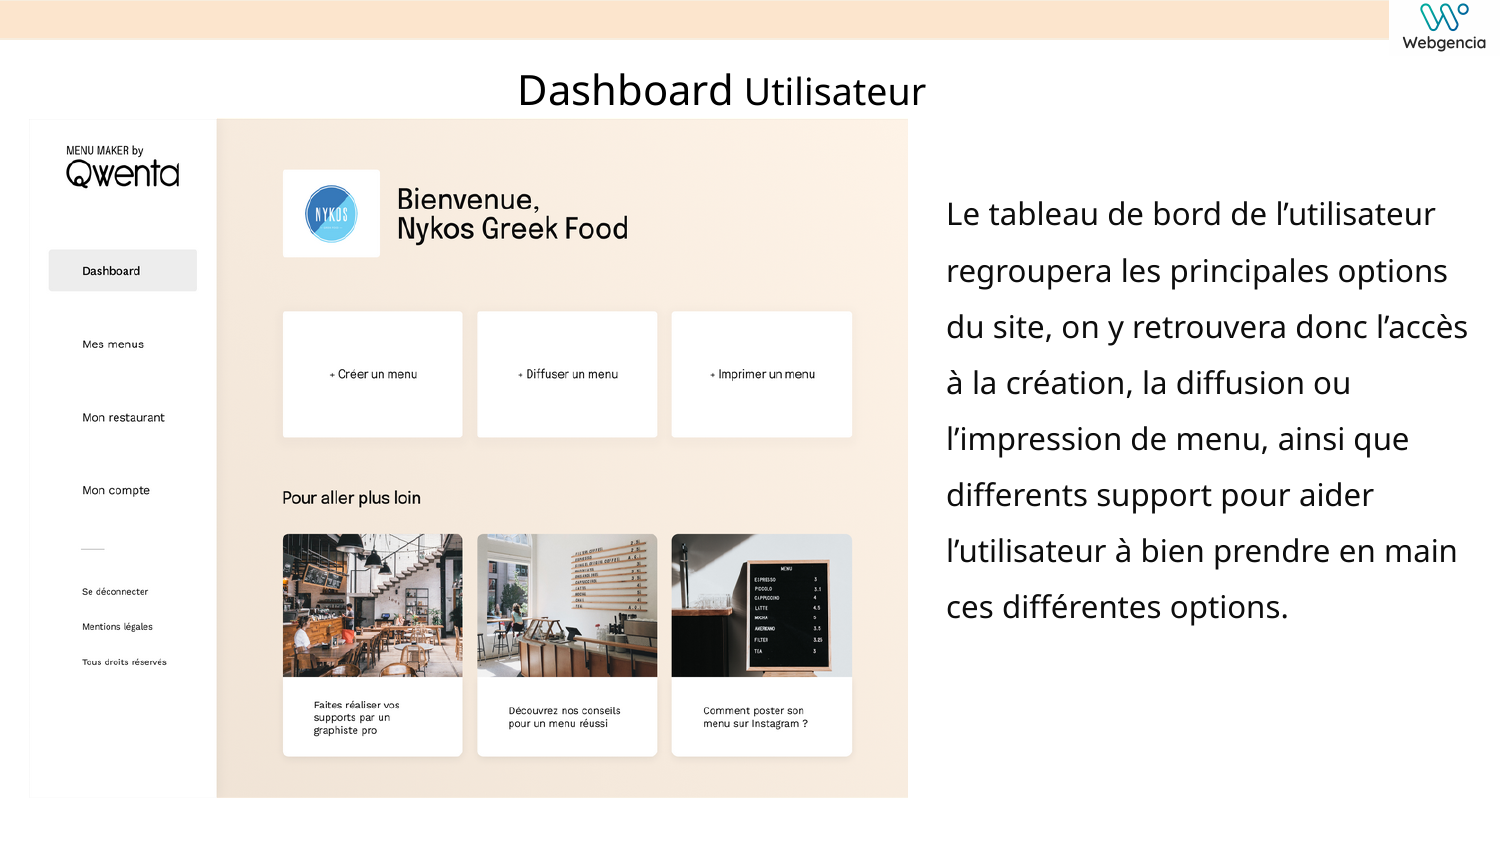

Dashboard Utilisateur
# Le tableau de bord de l’utilisateur
regroupera les principales options du site, on y retrouvera donc l’accès à la création, la diffusion ou l’impression de menu, ainsi que differents support pour aider l’utilisateur à bien prendre en main ces différentes options.